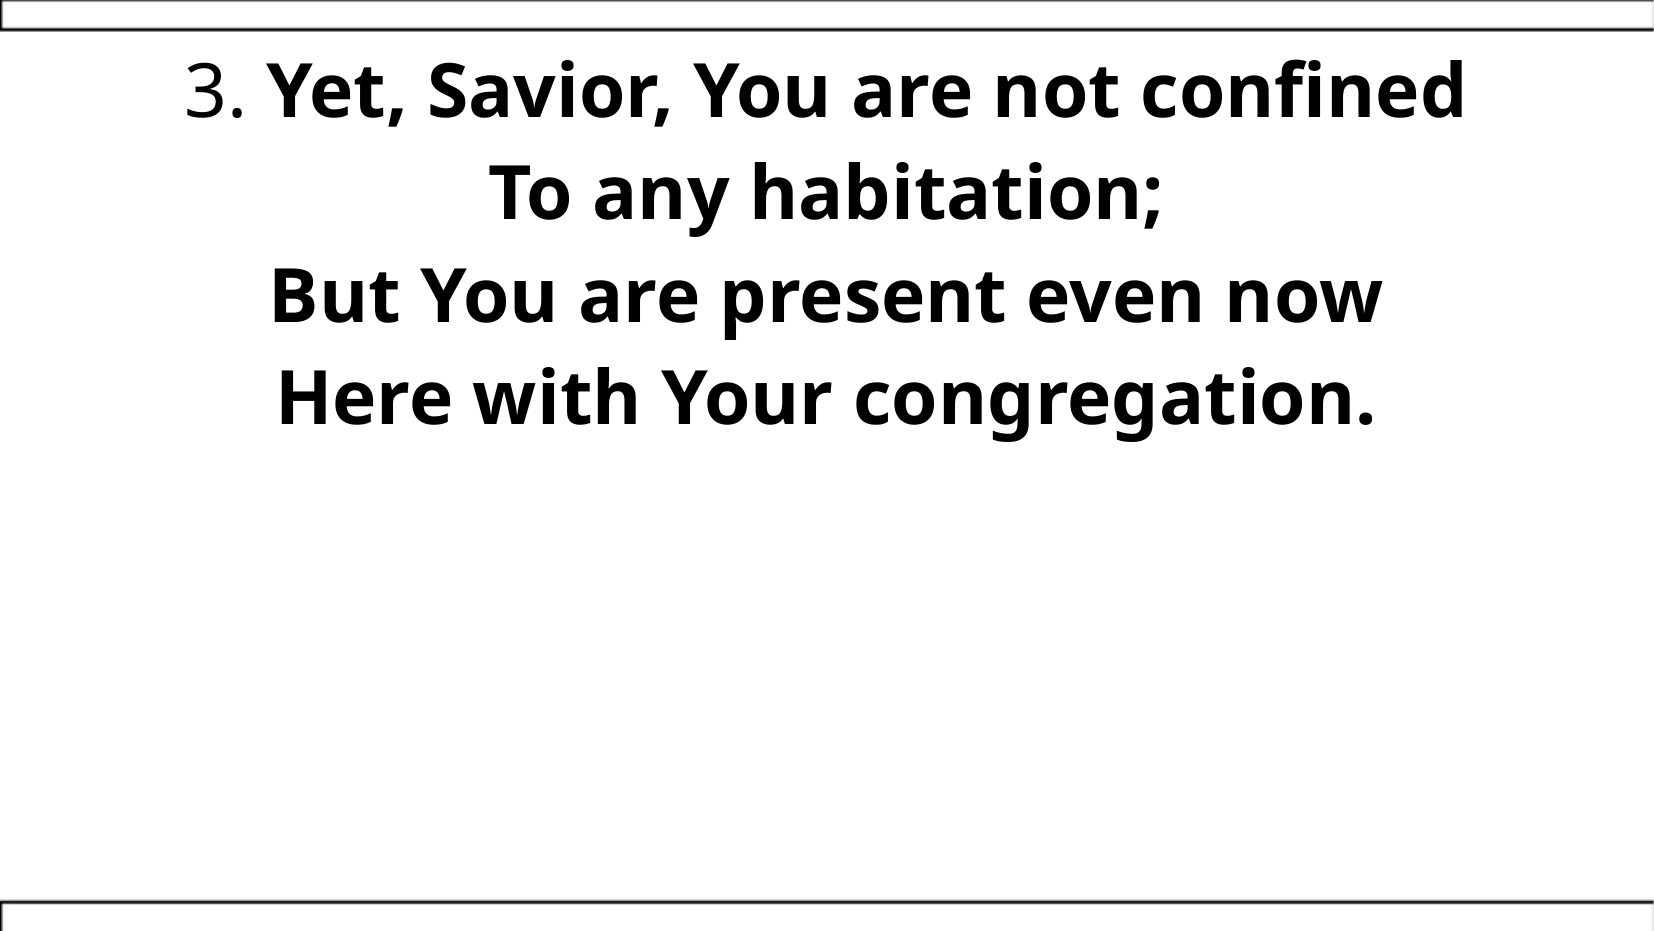

3. Yet, Savior, You are not confined
To any habitation;
But You are present even now
Here with Your congregation.